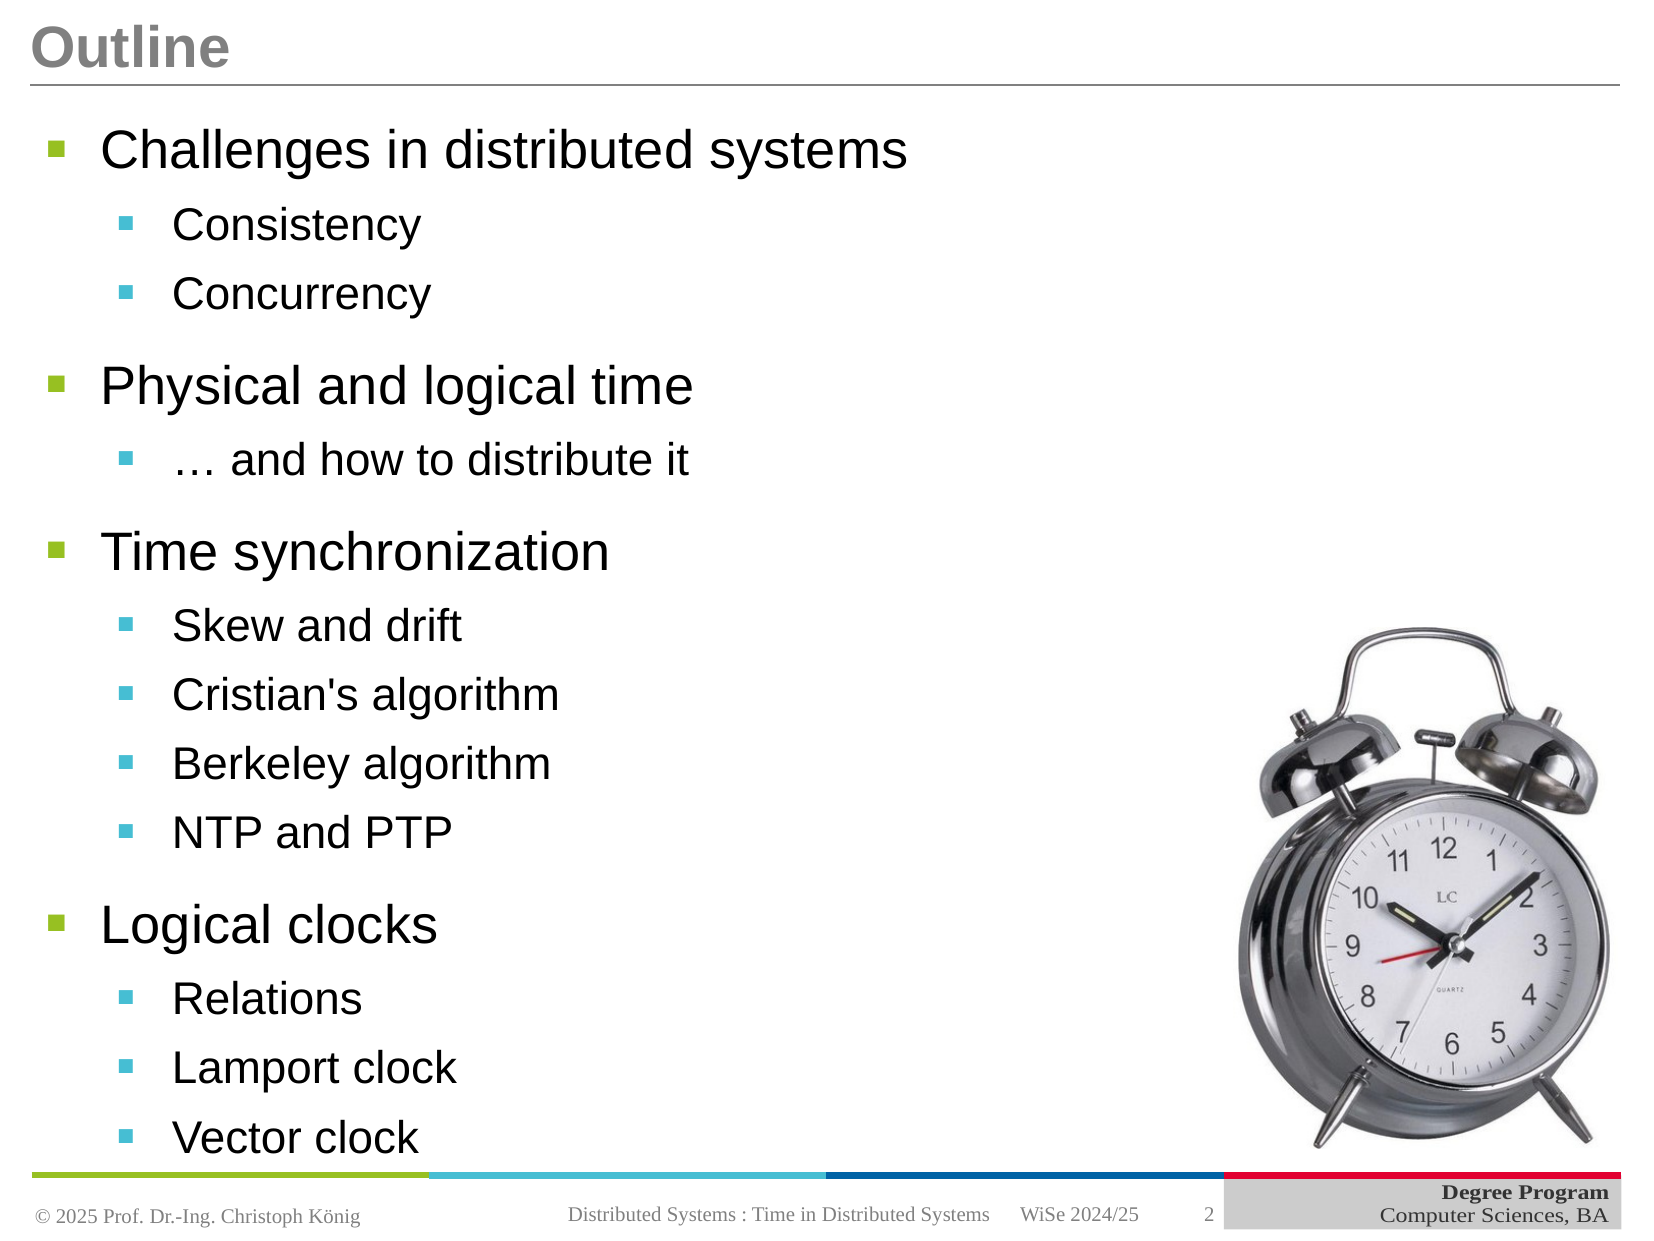

# Outline
Challenges in distributed systems
Consistency
Concurrency
Physical and logical time
… and how to distribute it
Time synchronization
Skew and drift
Cristian's algorithm
Berkeley algorithm
NTP and PTP
Logical clocks
Relations
Lamport clock
Vector clock